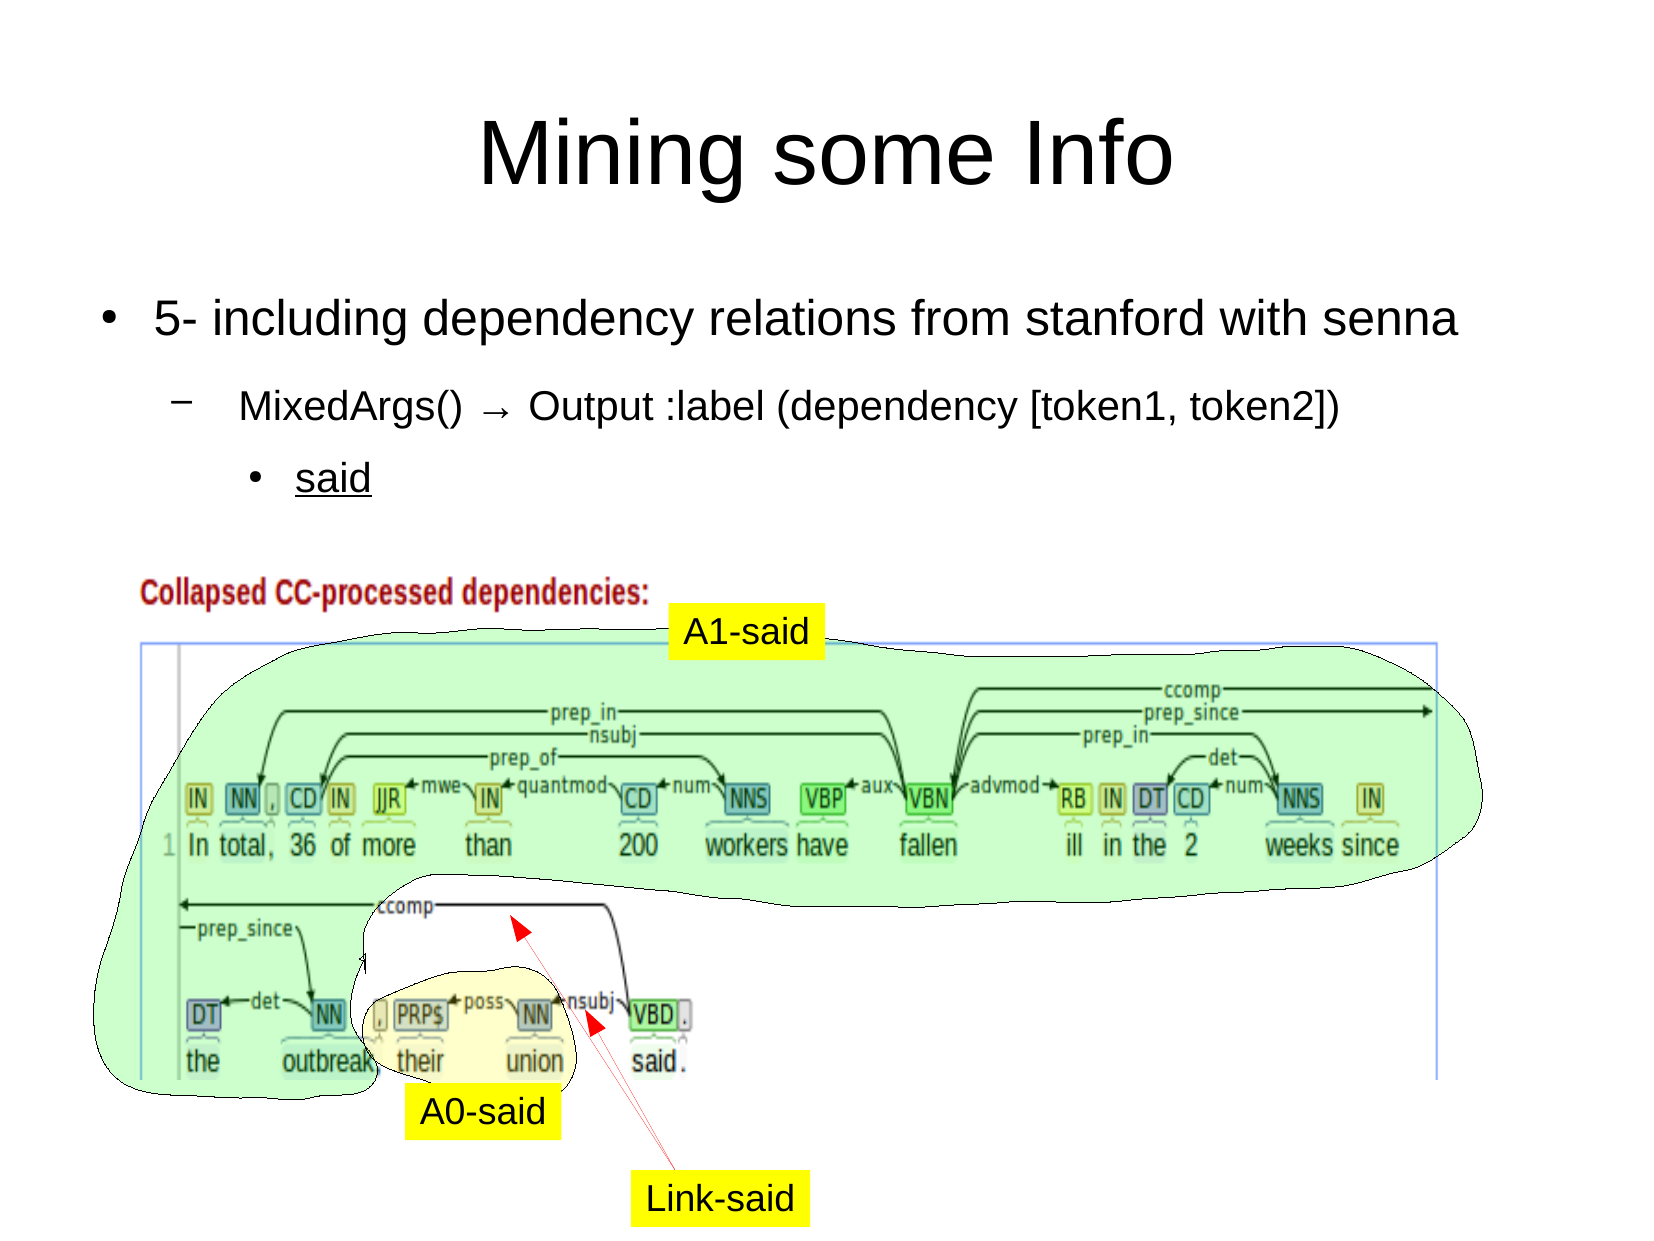

# Mining some Info
5- including dependency relations from stanford with senna
 MixedArgs() → Output :label (dependency [token1, token2])
said
A1-said
A0-said
Link-said